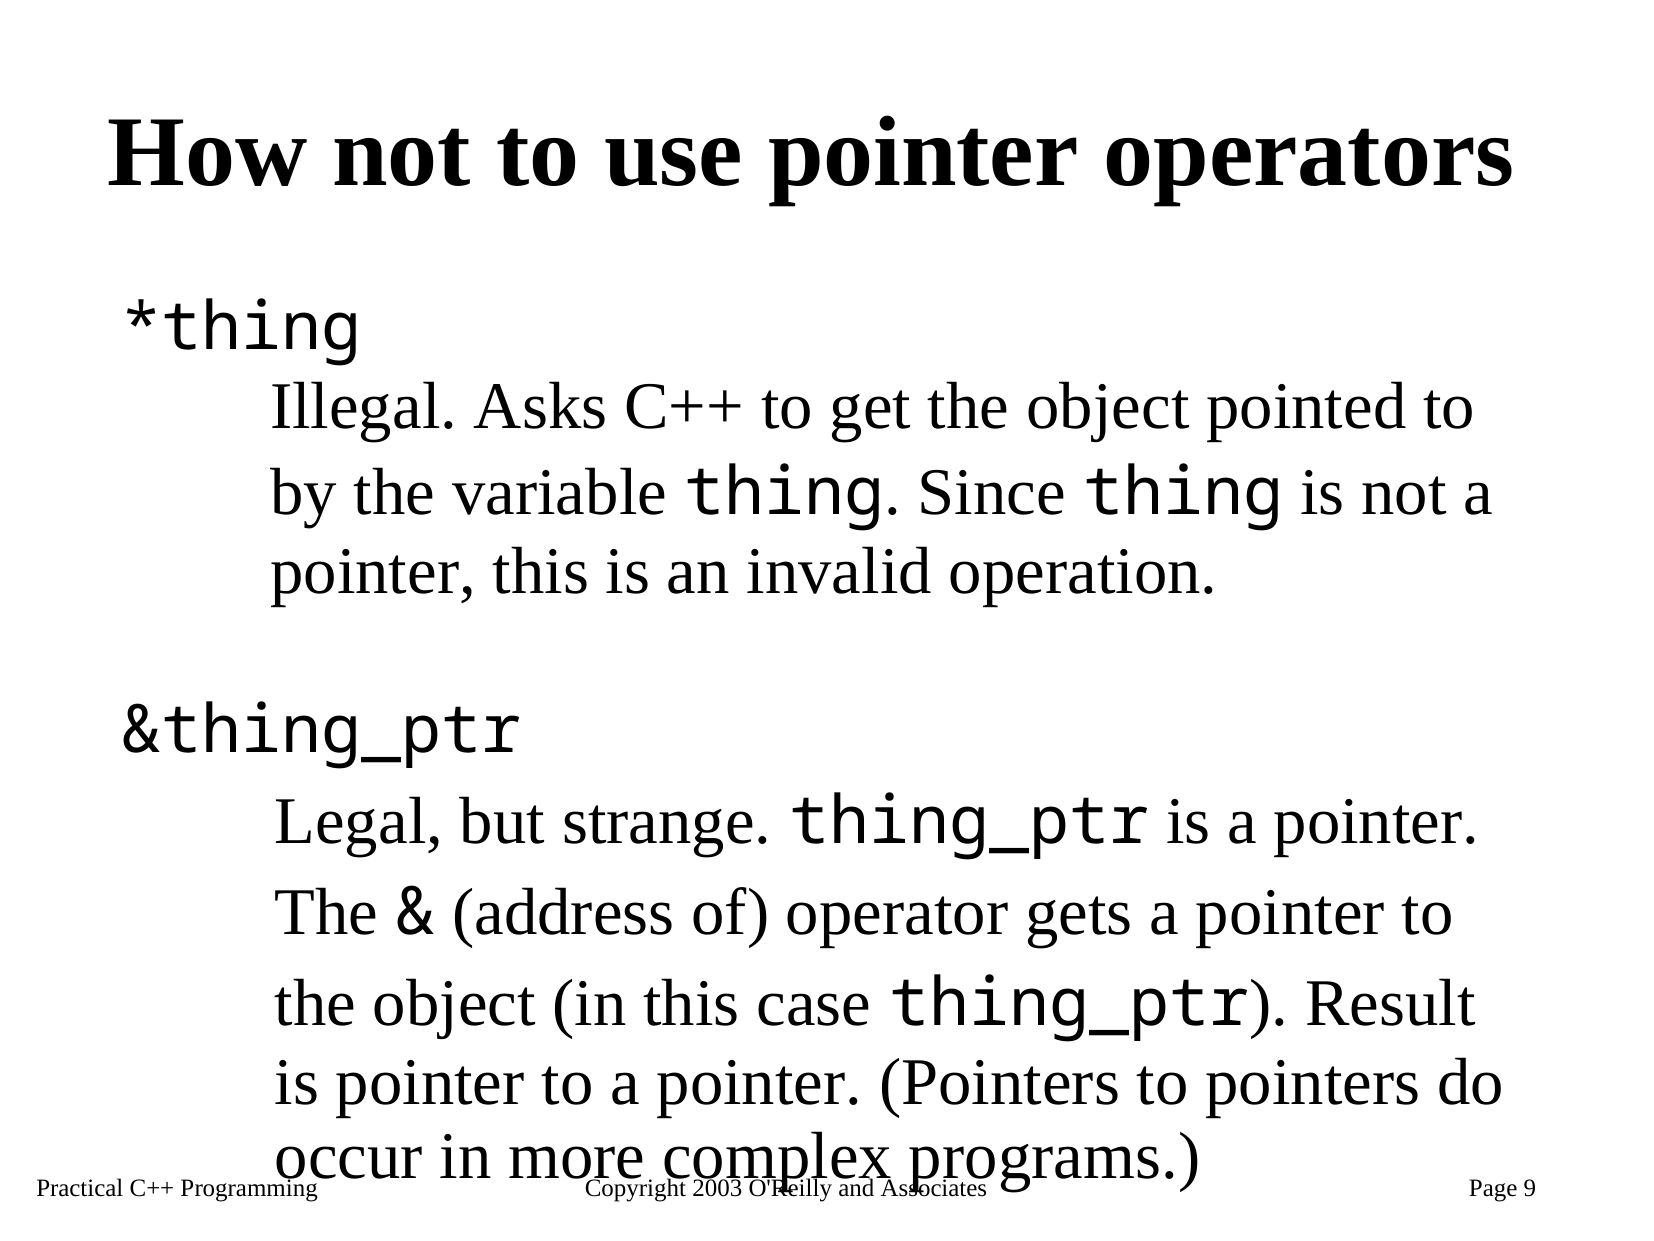

# How not to use pointer operators
*thing
Illegal. Asks C++ to get the object pointed to by the variable thing. Since thing is not a pointer, this is an invalid operation.
&thing_ptr
Legal, but strange. thing_ptr is a pointer. The & (address of) operator gets a pointer to the object (in this case thing_ptr). Result is pointer to a pointer. (Pointers to pointers do occur in more complex programs.)